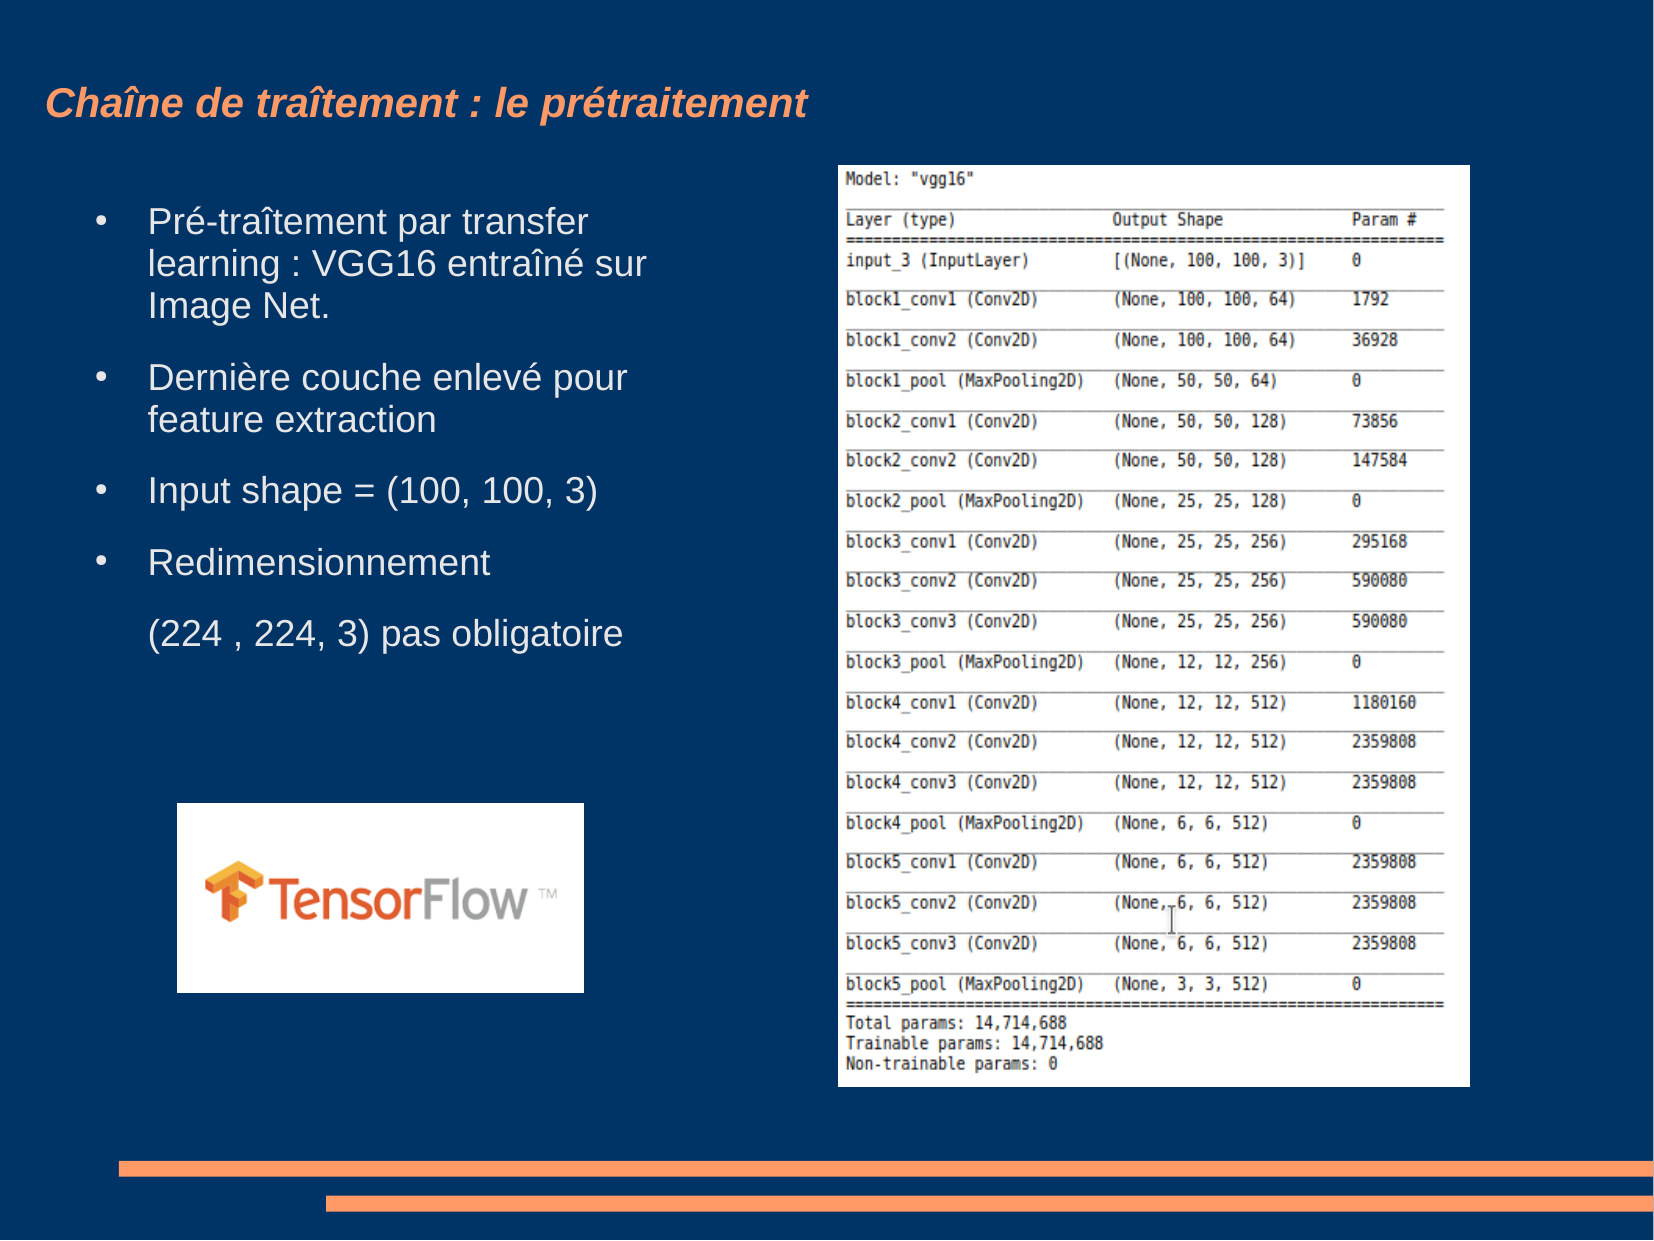

# Chaîne de traîtement : le prétraitement
Pré-traîtement par transfer learning : VGG16 entraîné sur Image Net.
Dernière couche enlevé pour feature extraction
Input shape = (100, 100, 3)
Redimensionnement
(224 , 224, 3) pas obligatoire